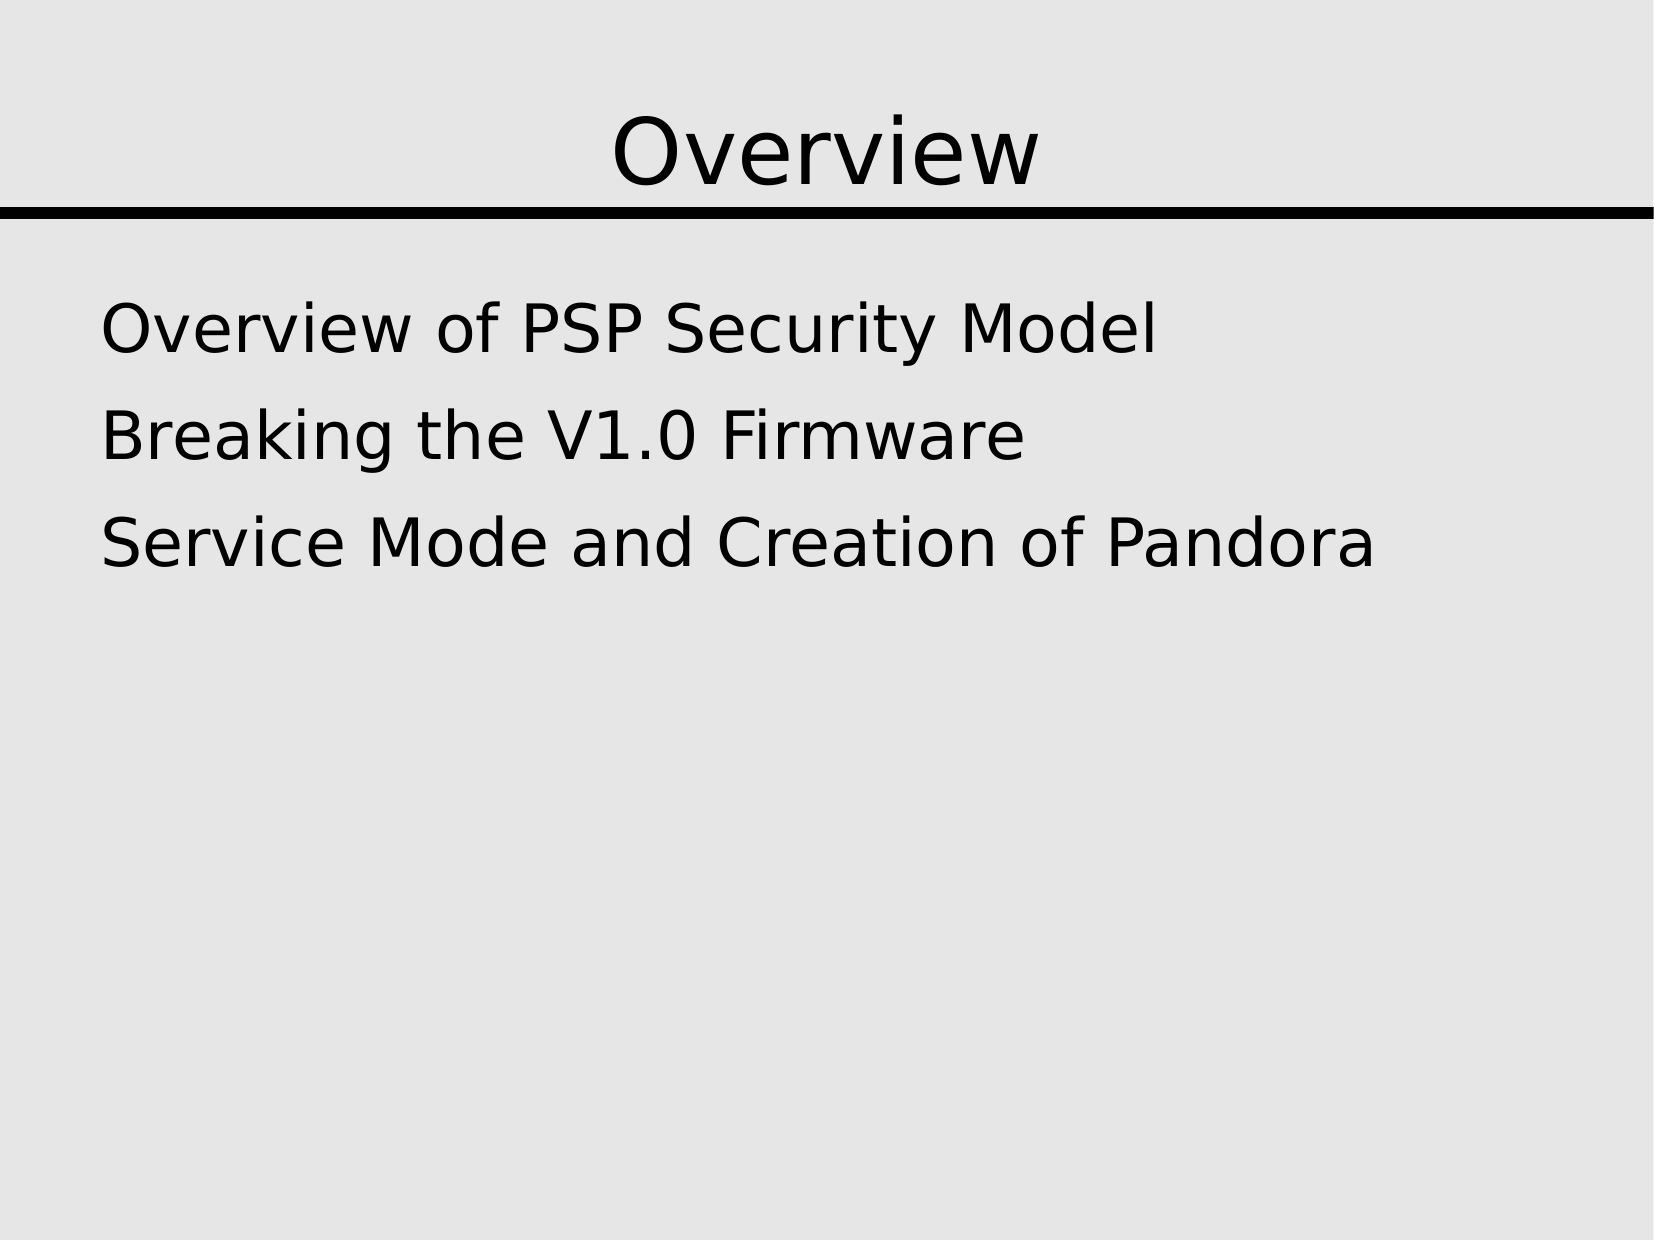

# Overview
Overview of PSP Security Model
Breaking the V1.0 Firmware
Service Mode and Creation of Pandora